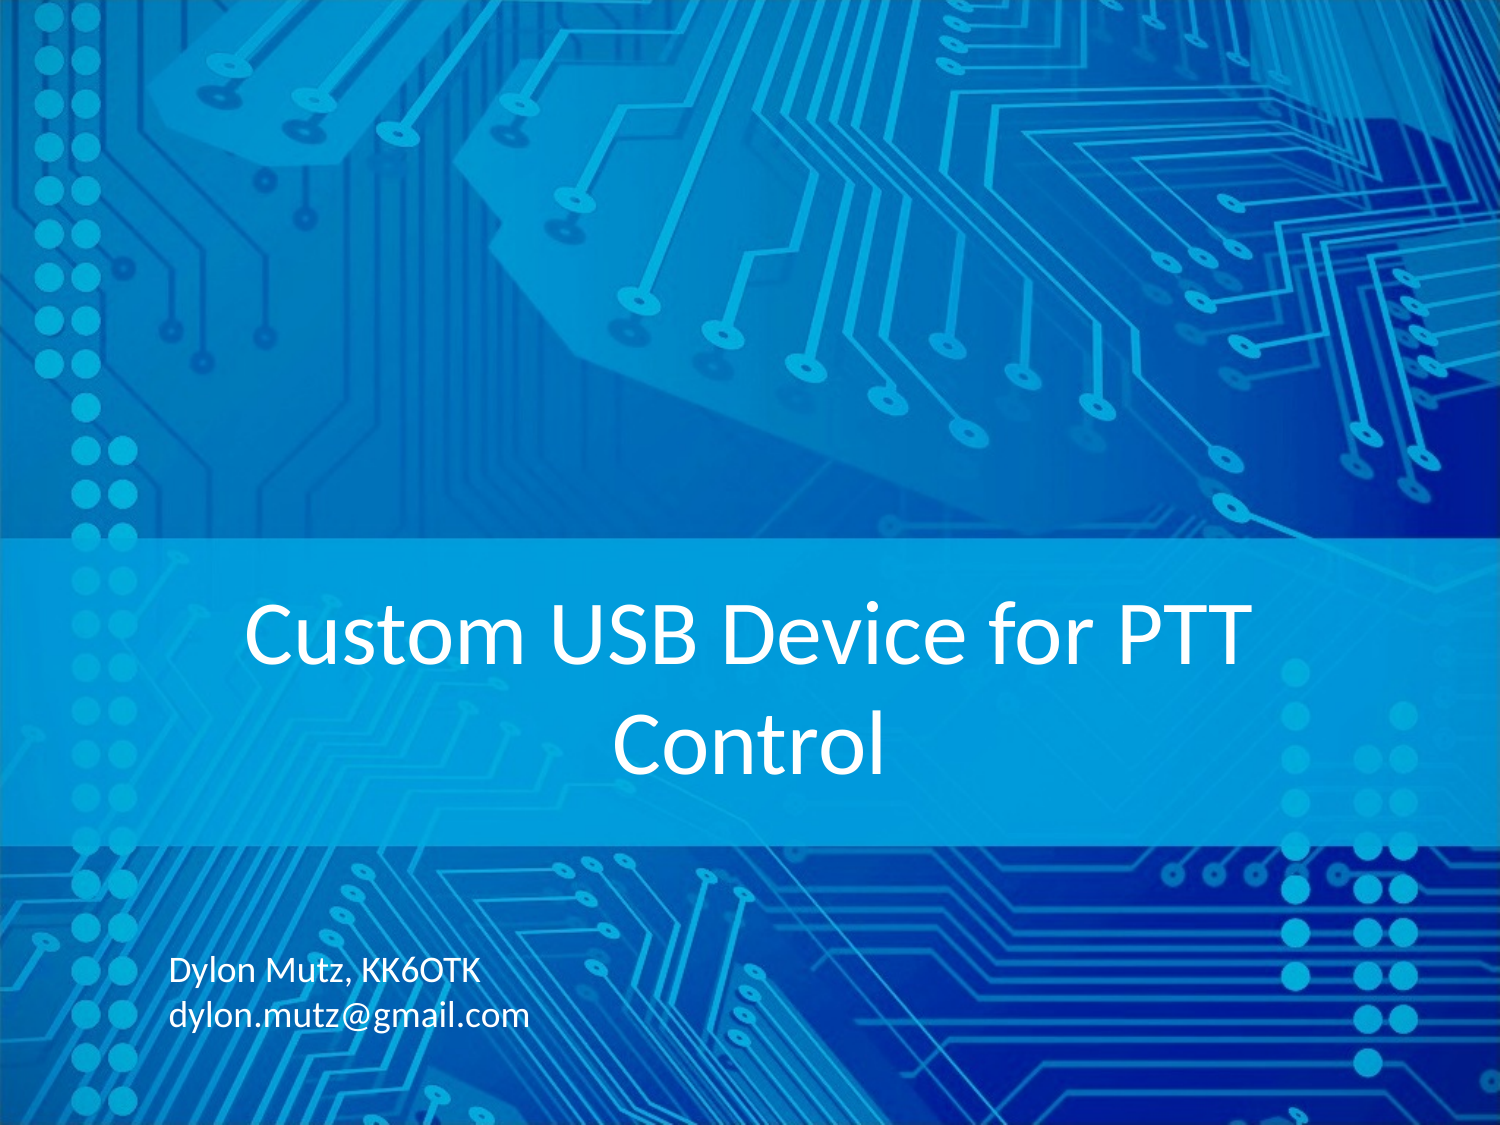

# Custom USB Device for PTT Control
Dylon Mutz, KK6OTK
dylon.mutz@gmail.com